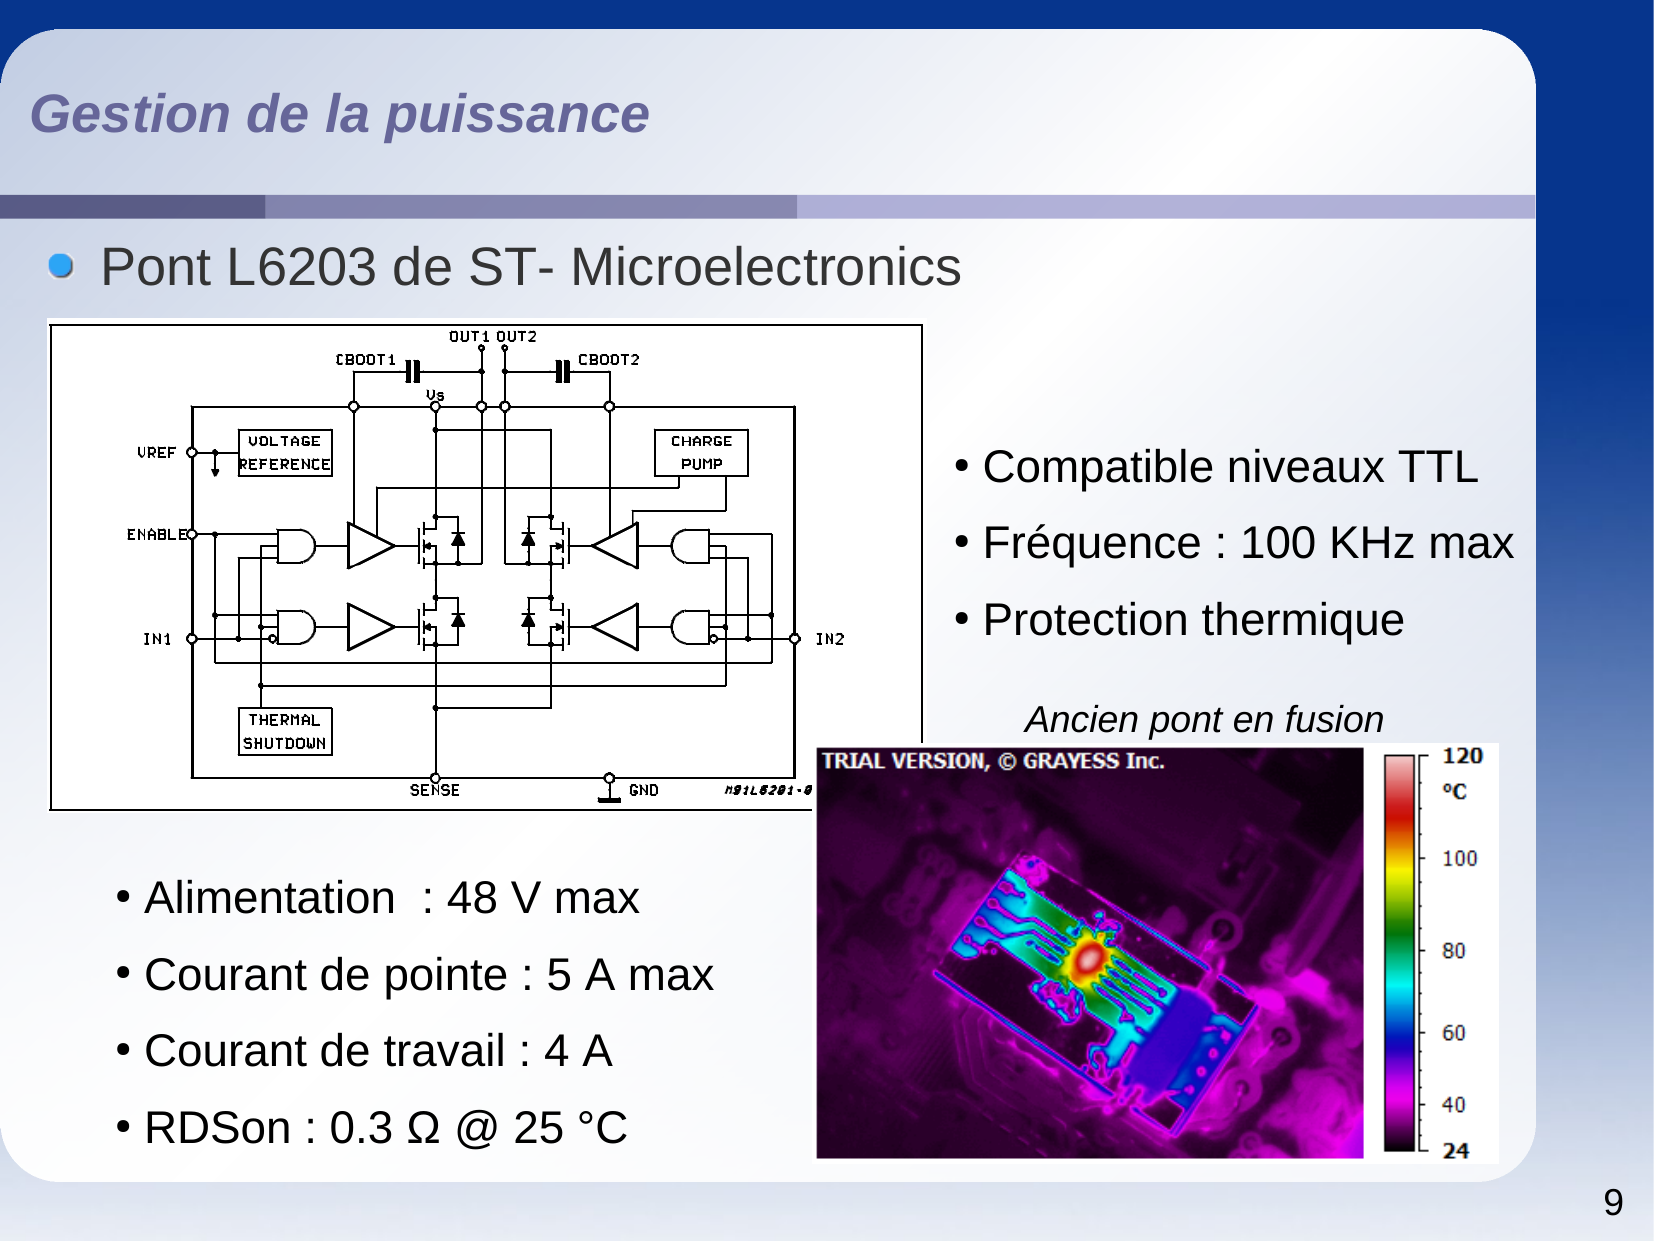

# Gestion de la puissance
Pont L6203 de ST- Microelectronics
 Compatible niveaux TTL
 Fréquence : 100 KHz max
 Protection thermique
Ancien pont en fusion
 Alimentation : 48 V max
 Courant de pointe : 5 A max
 Courant de travail : 4 A
 RDSon : 0.3 Ω @ 25 °C
9